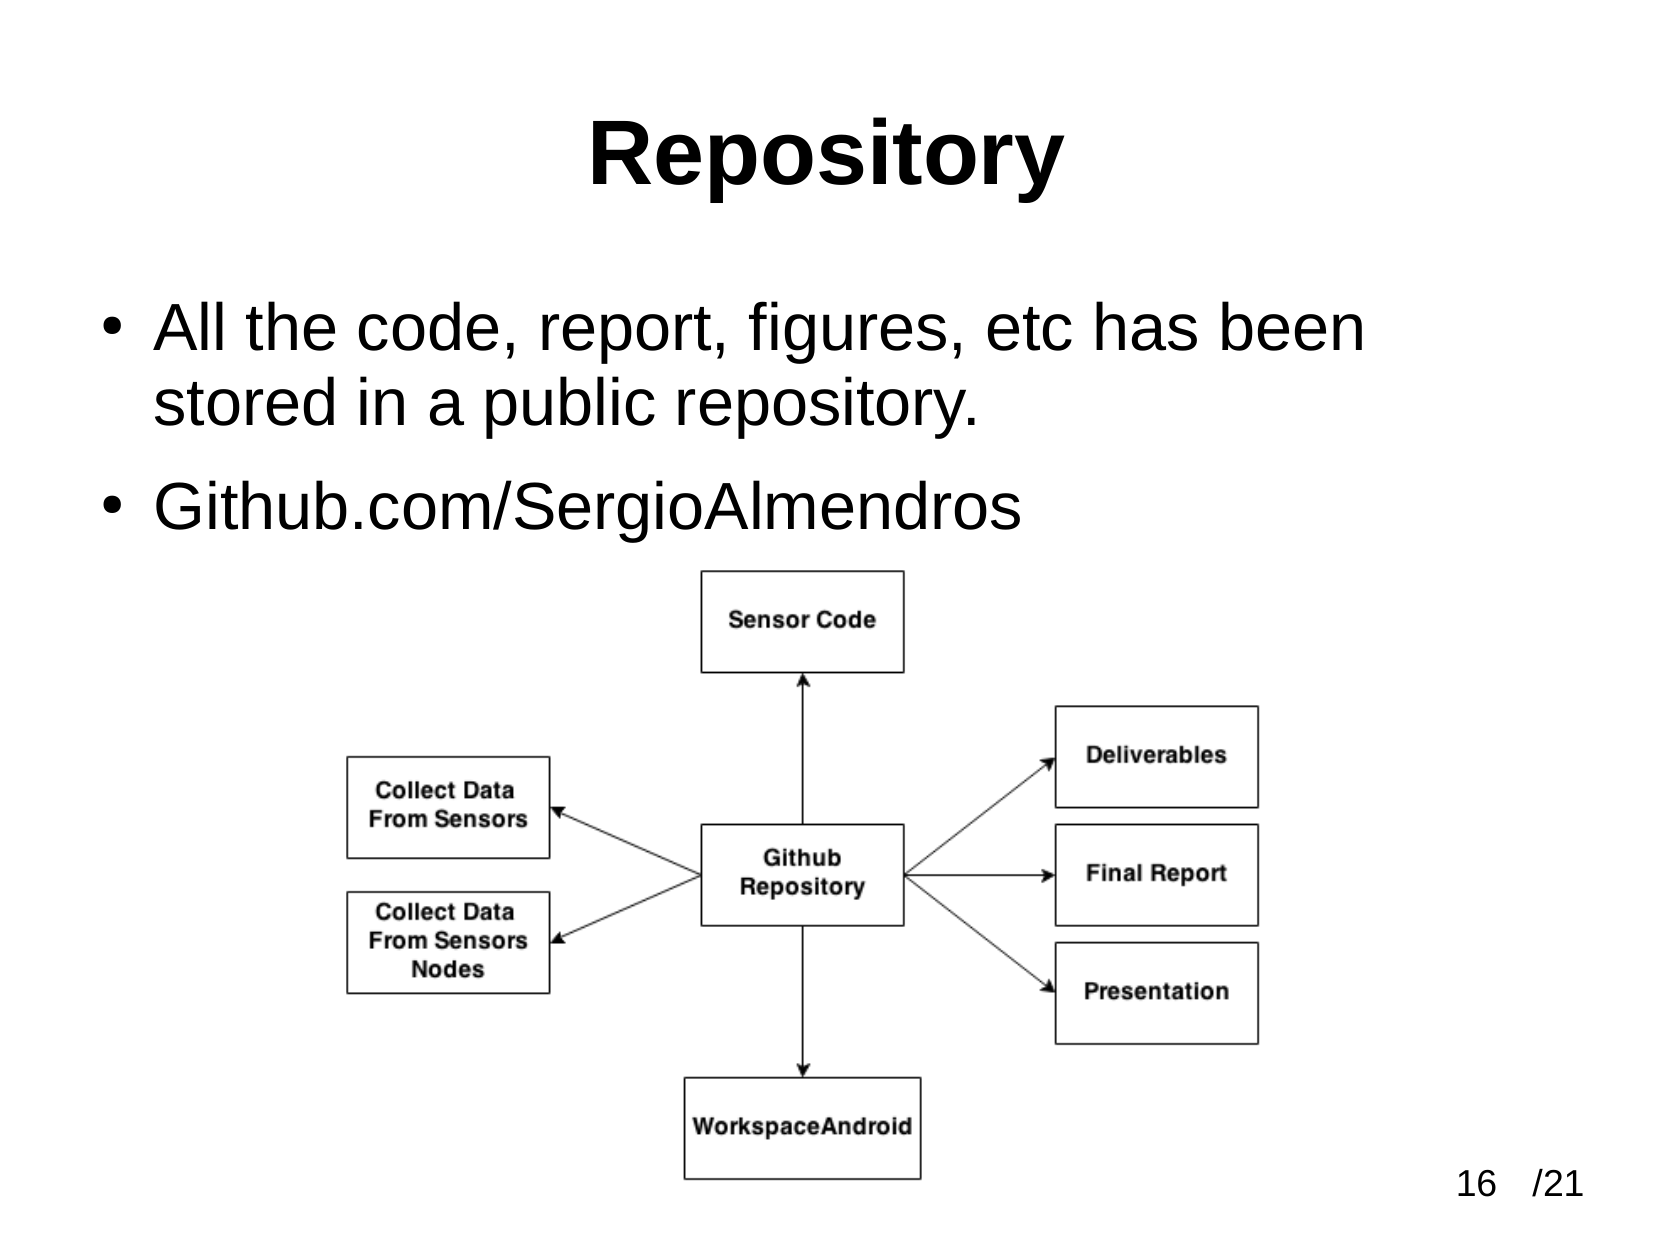

# Repository
All the code, report, figures, etc has been stored in a public repository.
Github.com/SergioAlmendros
/21